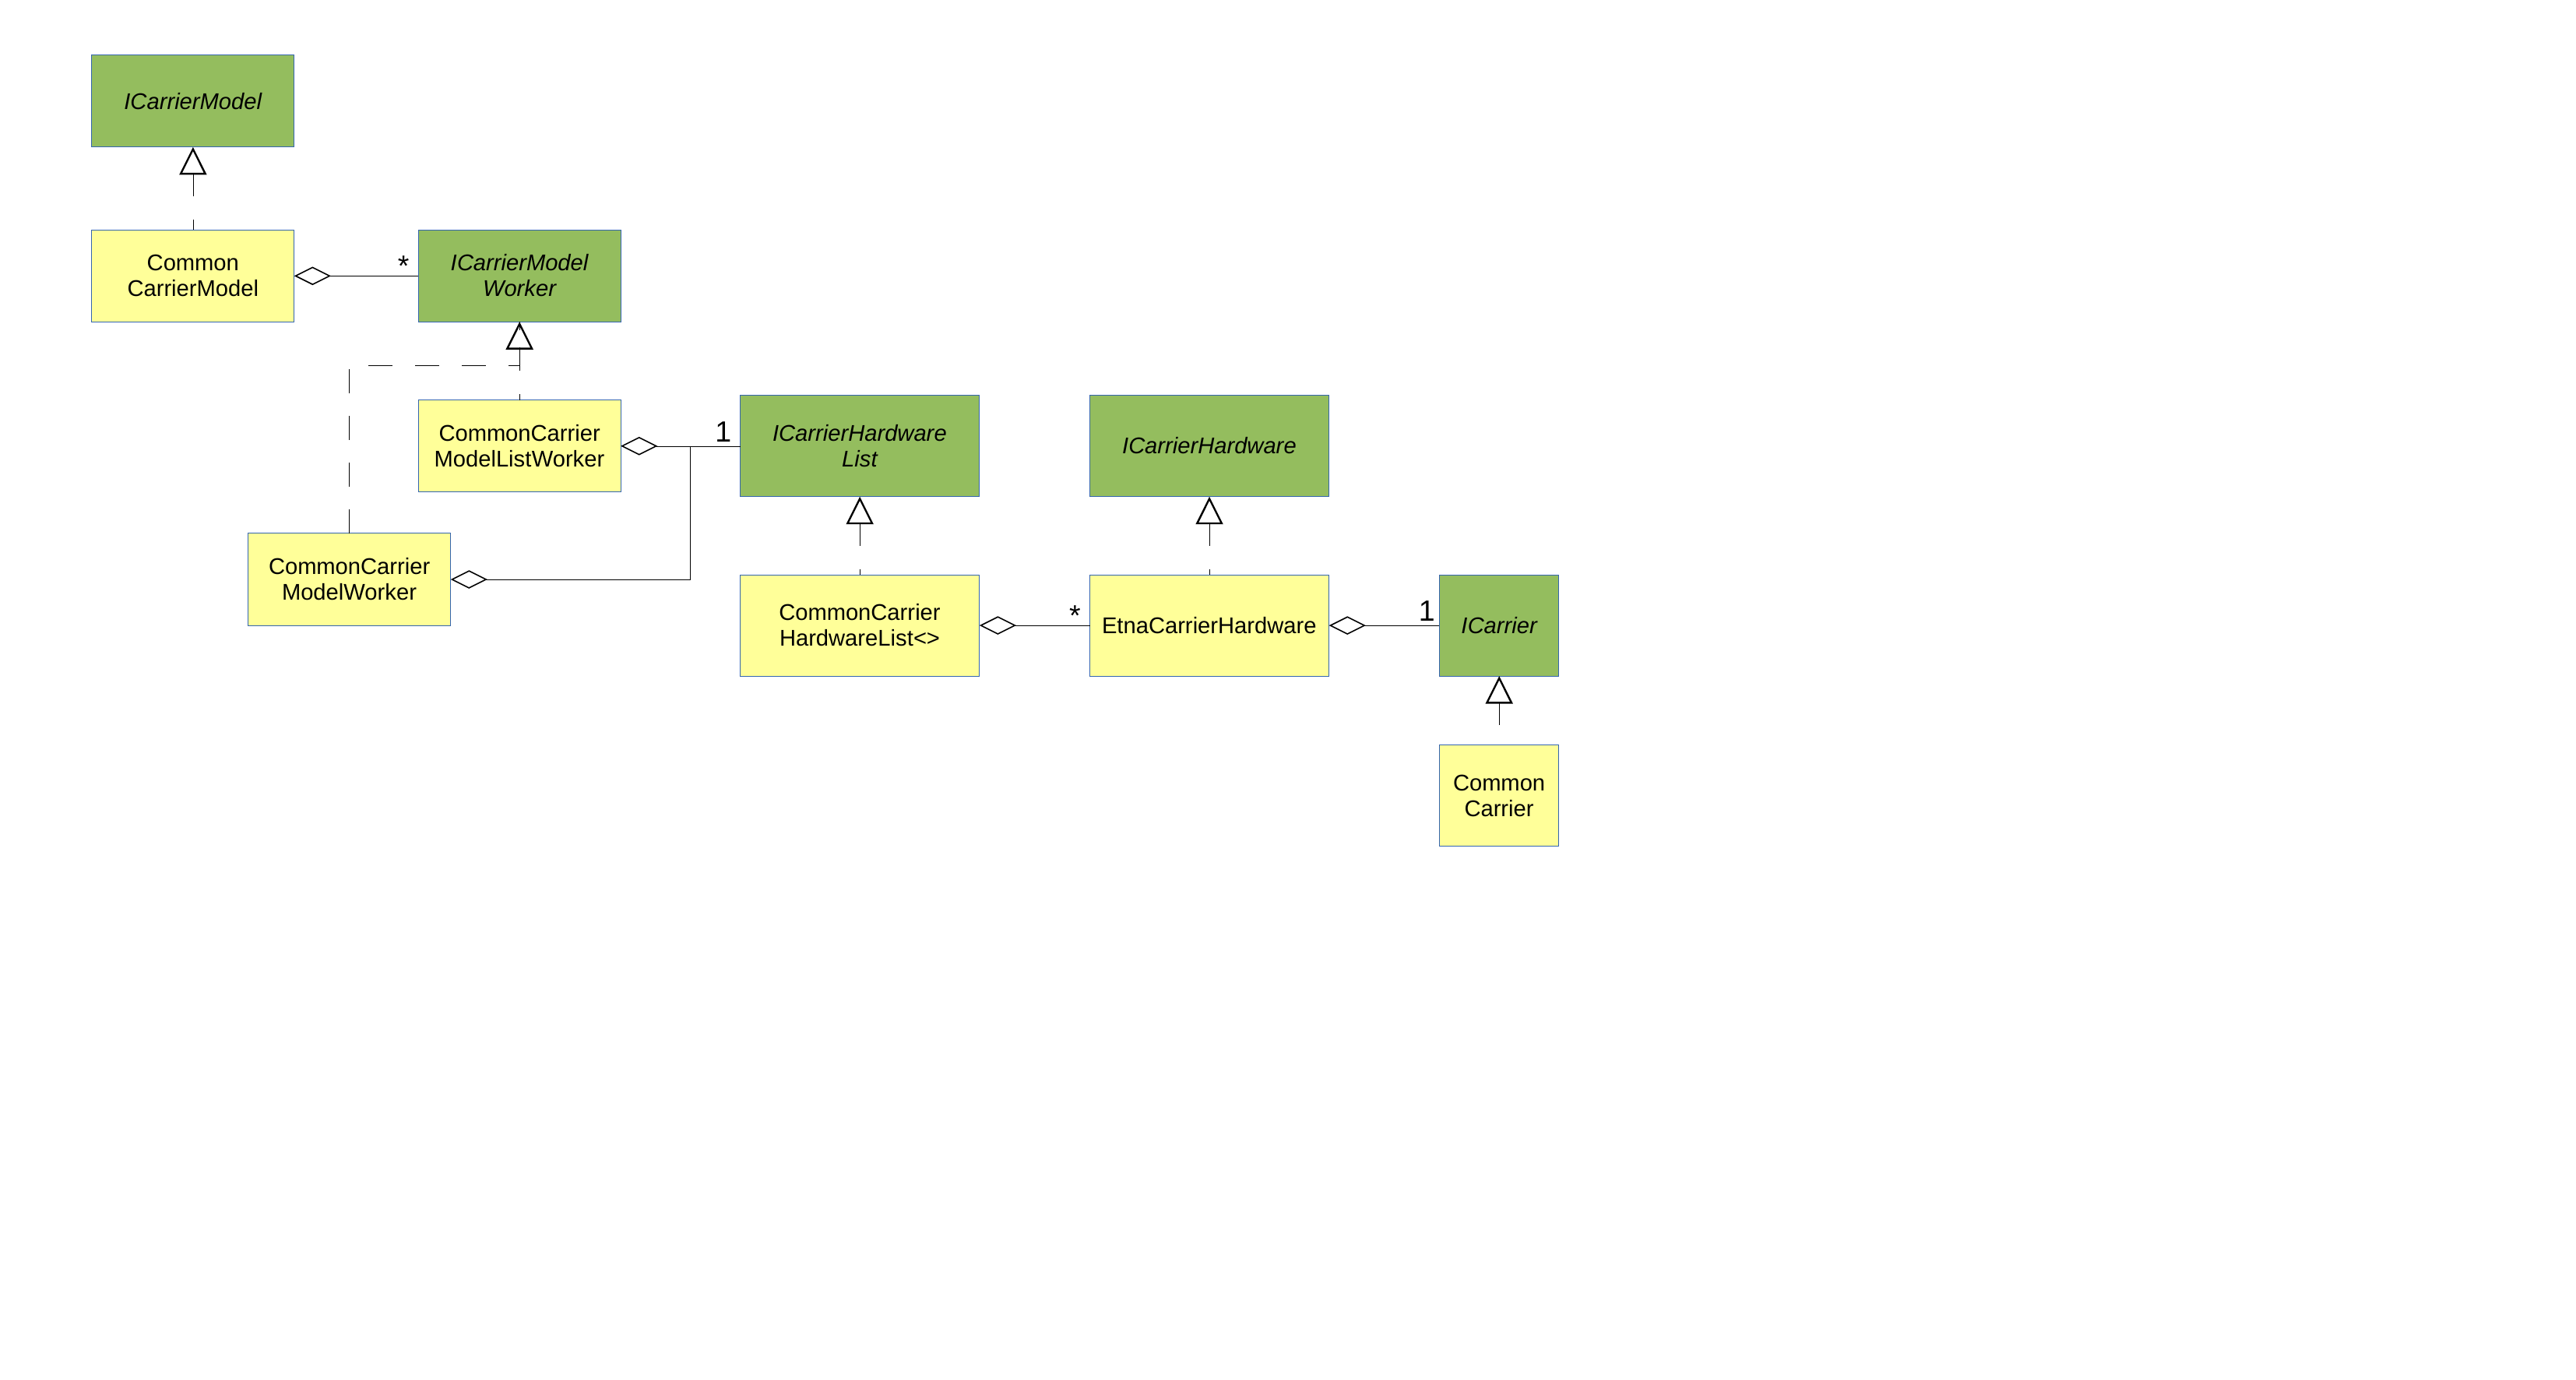

ICarrierModel
Common
CarrierModel
ICarrierModel
Worker
*
ICarrierHardware
List
ICarrierHardware
CommonCarrier
ModelListWorker
1
CommonCarrier
ModelWorker
CommonCarrier
HardwareList<>
EtnaCarrierHardware
ICarrier
1
*
Common
Carrier